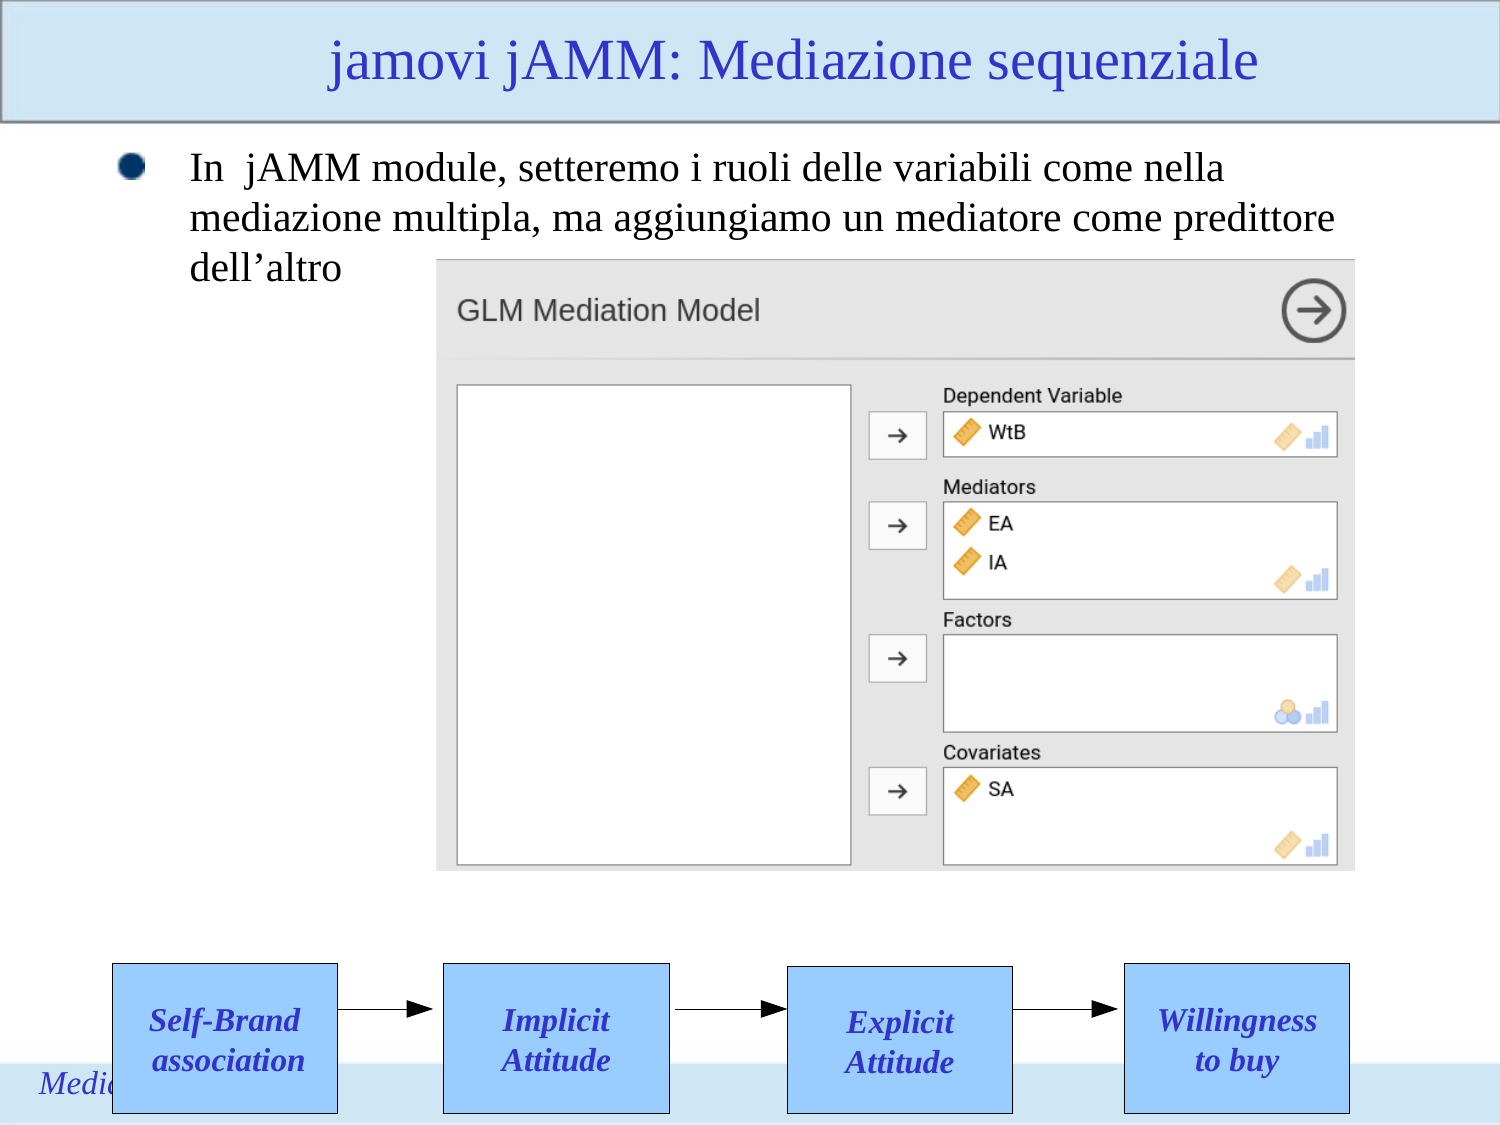

# jamovi jAMM: Mediazione sequenziale
In jAMM module, setteremo i ruoli delle variabili come nella mediazione multipla, ma aggiungiamo un mediatore come predittore dell’altro
Self-Brand
 association
Implicit
Attitude
Willingness
to buy
Explicit
Attitude
Mediation